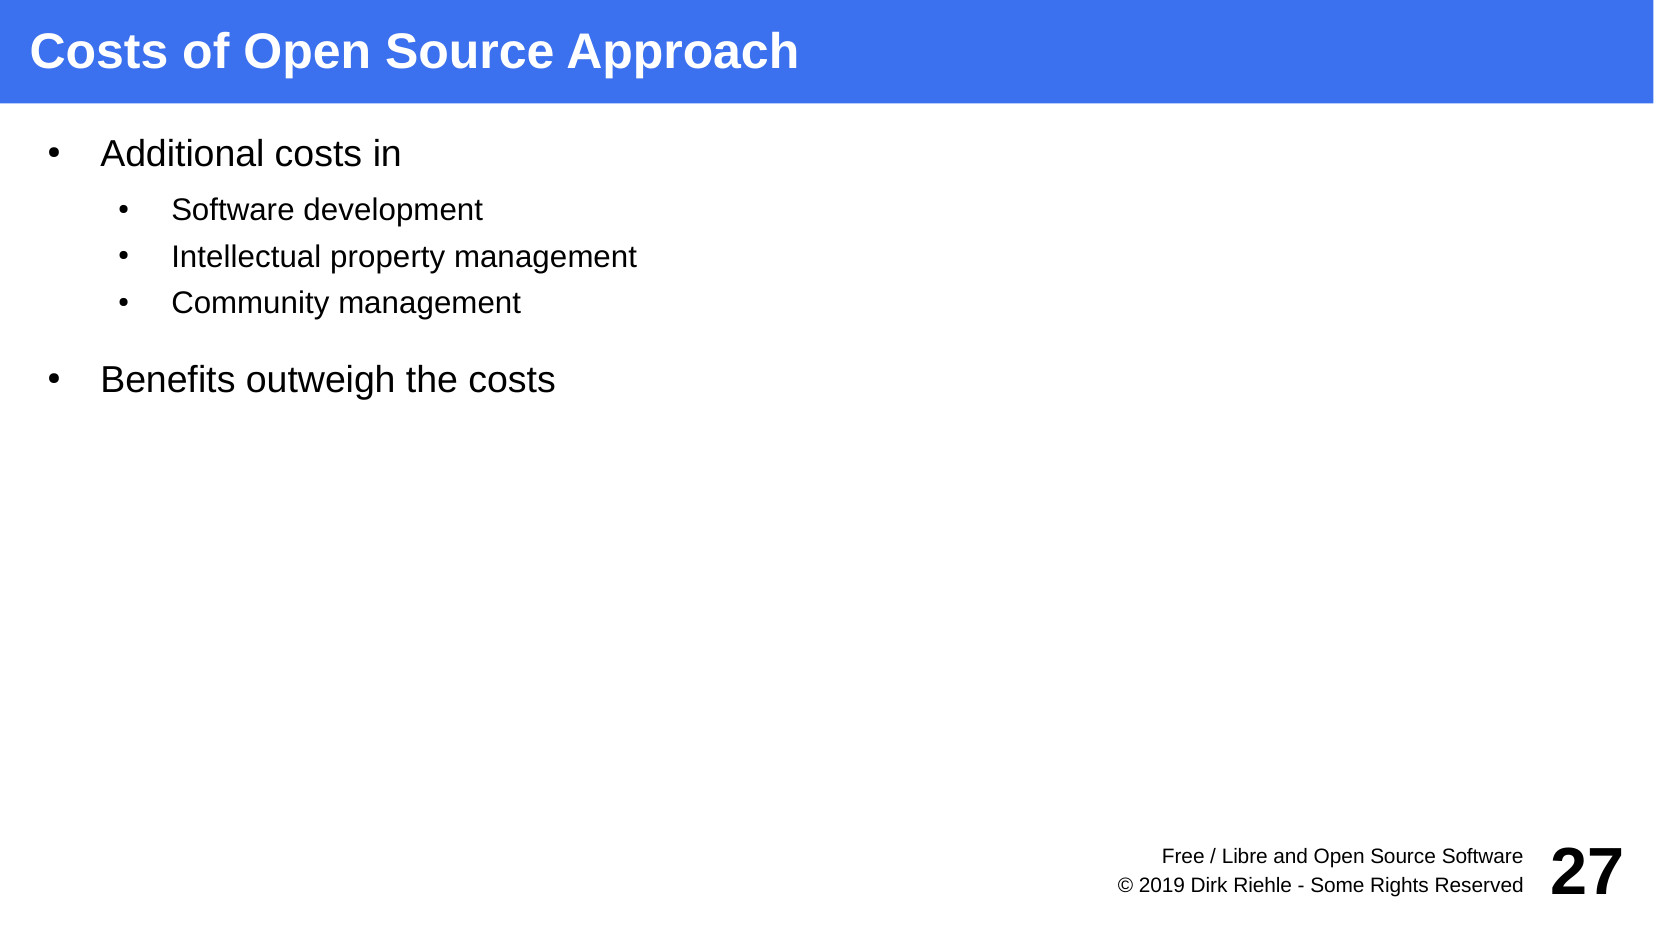

# Costs of Open Source Approach
Additional costs in
Software development
Intellectual property management
Community management
Benefits outweigh the costs
Free / Libre and Open Source Software
27
© 2019 Dirk Riehle - Some Rights Reserved